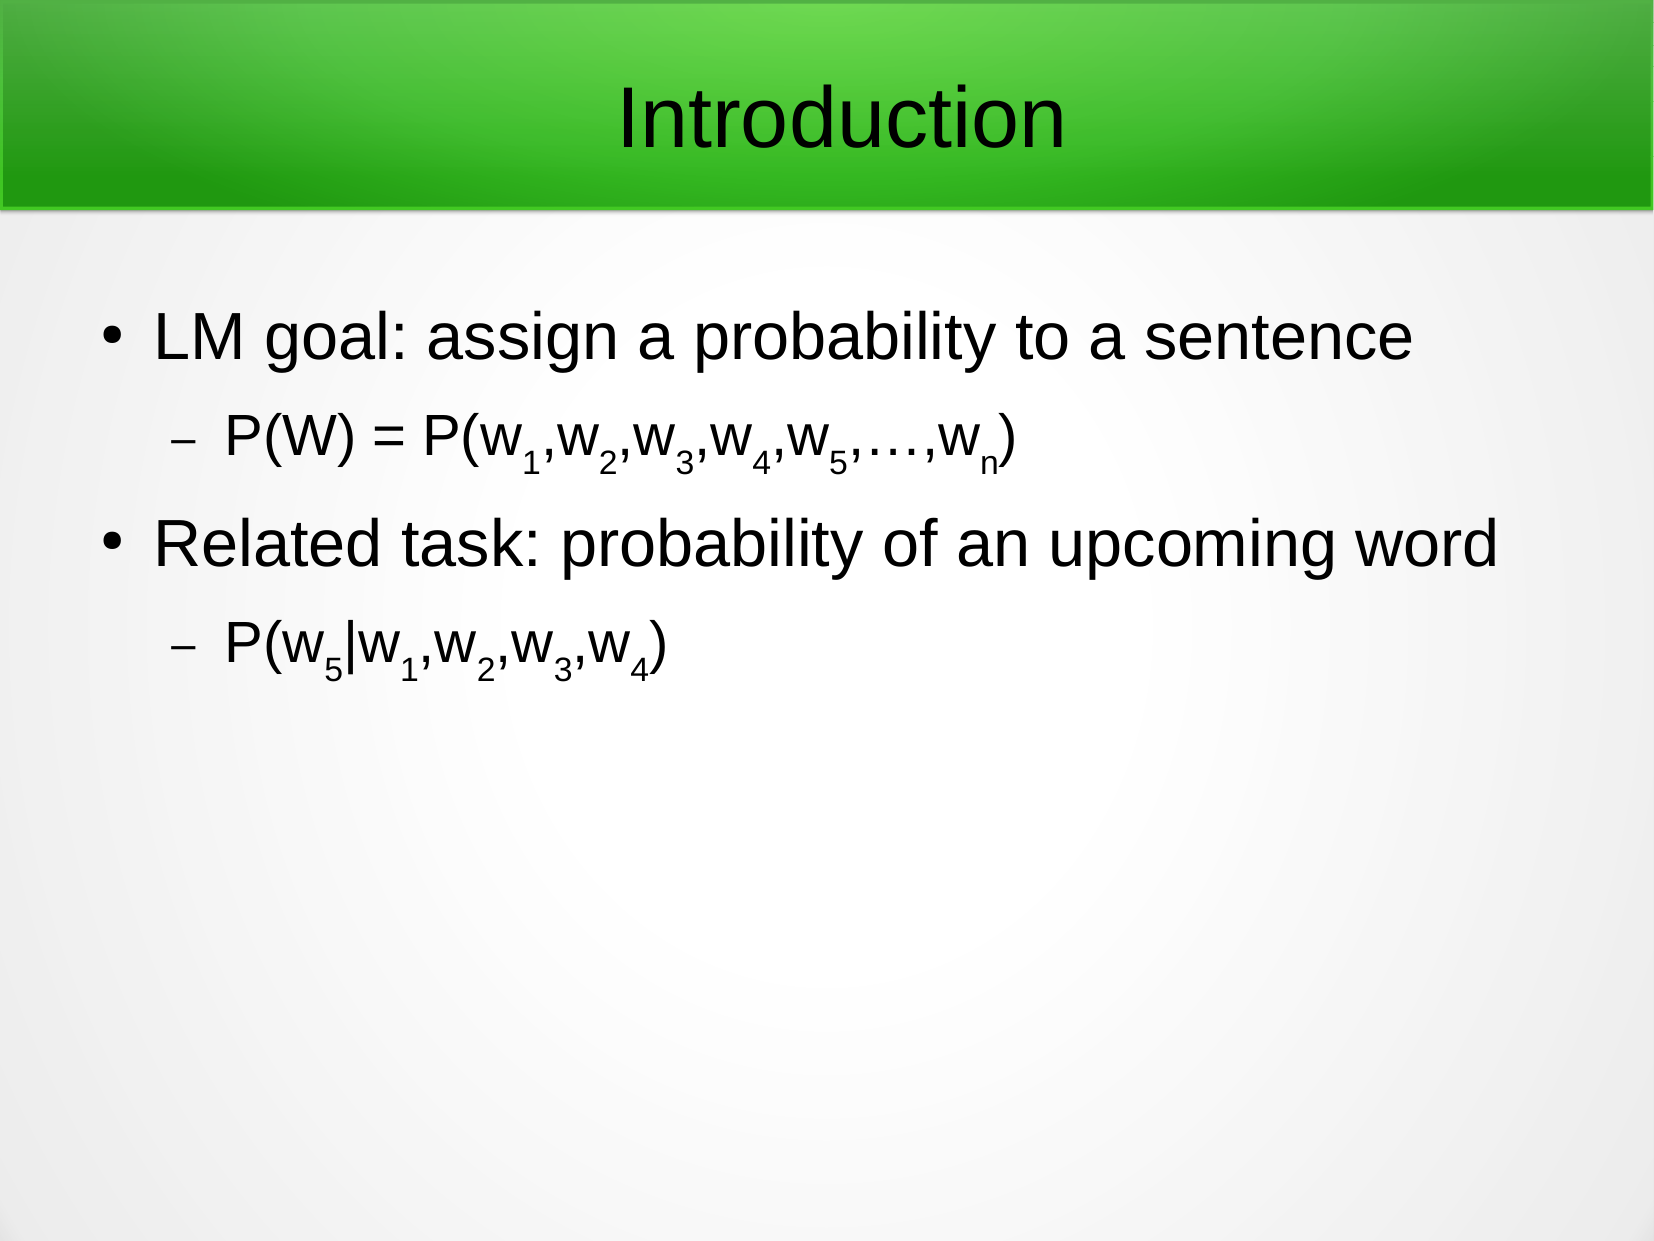

# Introduction
LM goal: assign a probability to a sentence
P(W) = P(w1,w2,w3,w4,w5,…,wn)
Related task: probability of an upcoming word
P(w5|w1,w2,w3,w4)